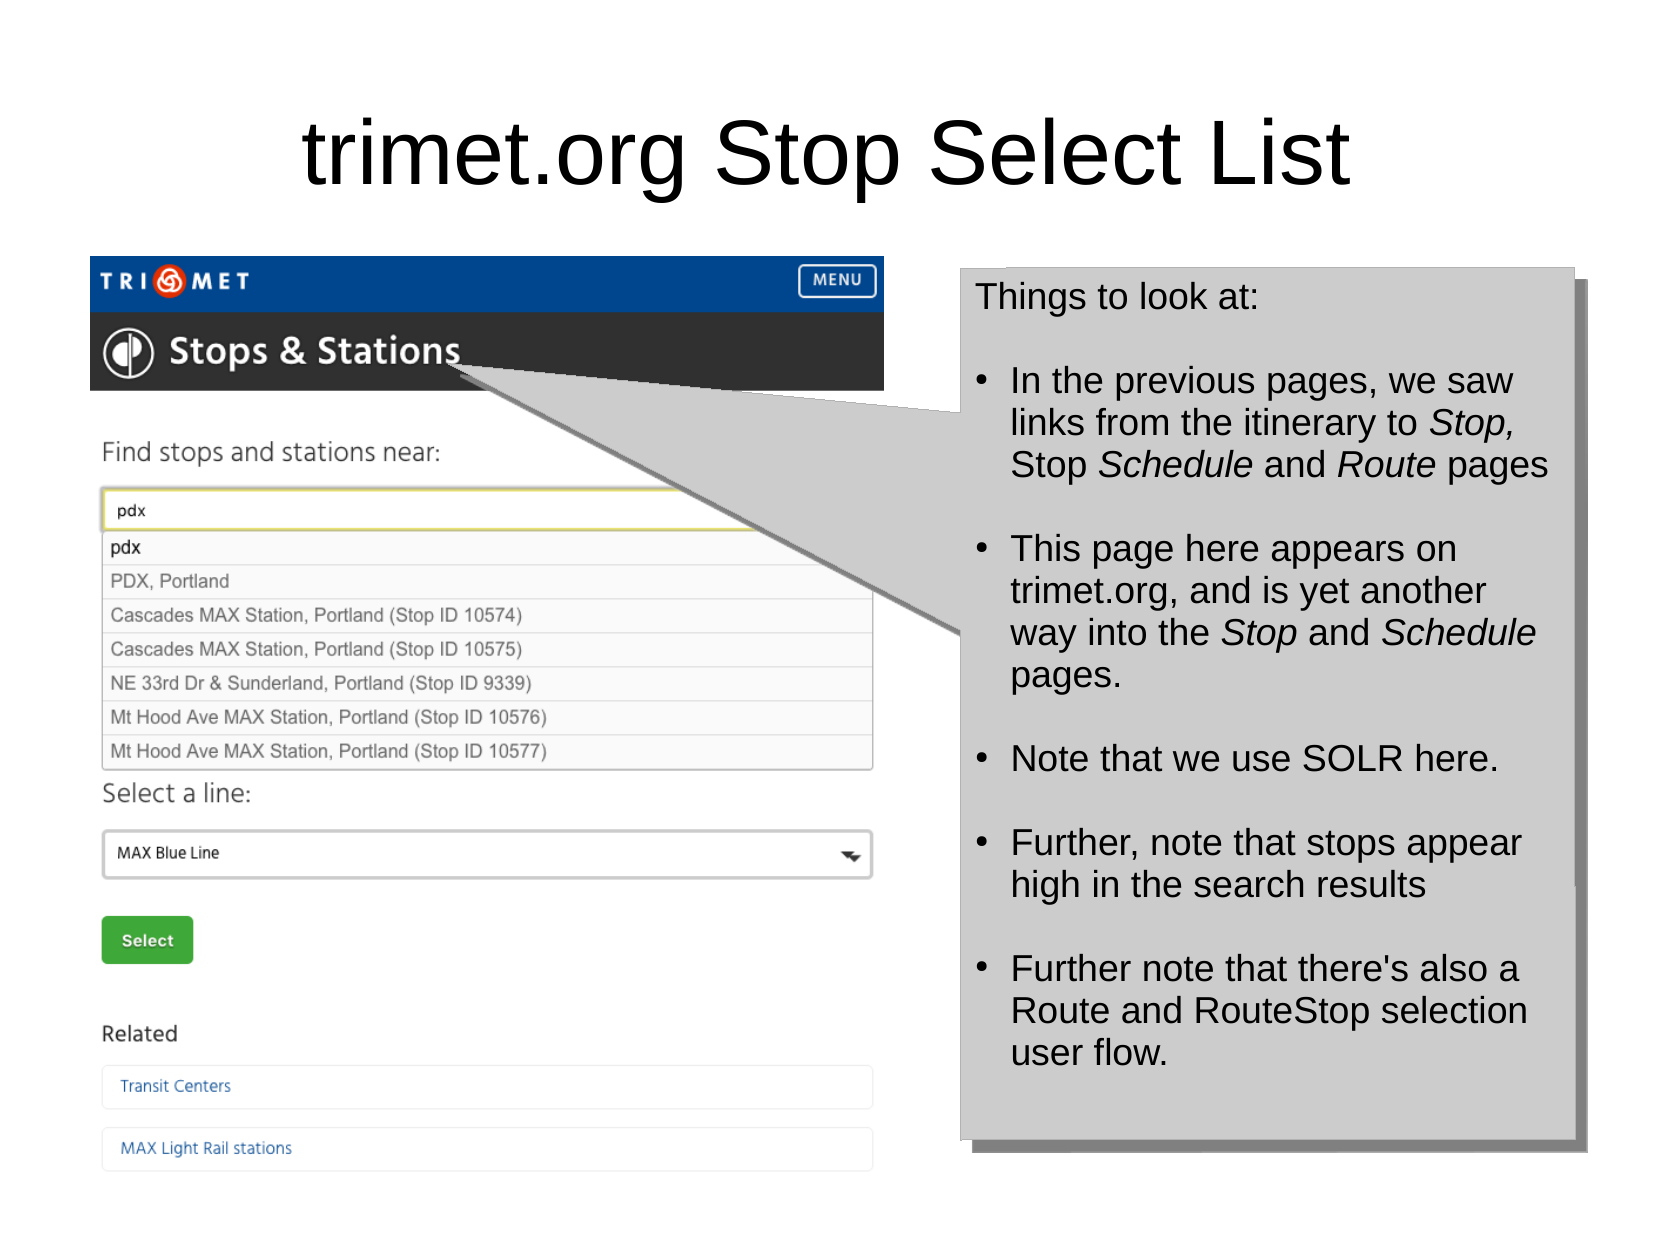

# trimet.org Stop Select List
Things to look at:
In the previous pages, we saw links from the itinerary to Stop, Stop Schedule and Route pages
This page here appears on trimet.org, and is yet another way into the Stop and Schedule pages.
Note that we use SOLR here.
Further, note that stops appear high in the search results
Further note that there's also a Route and RouteStop selection user flow.